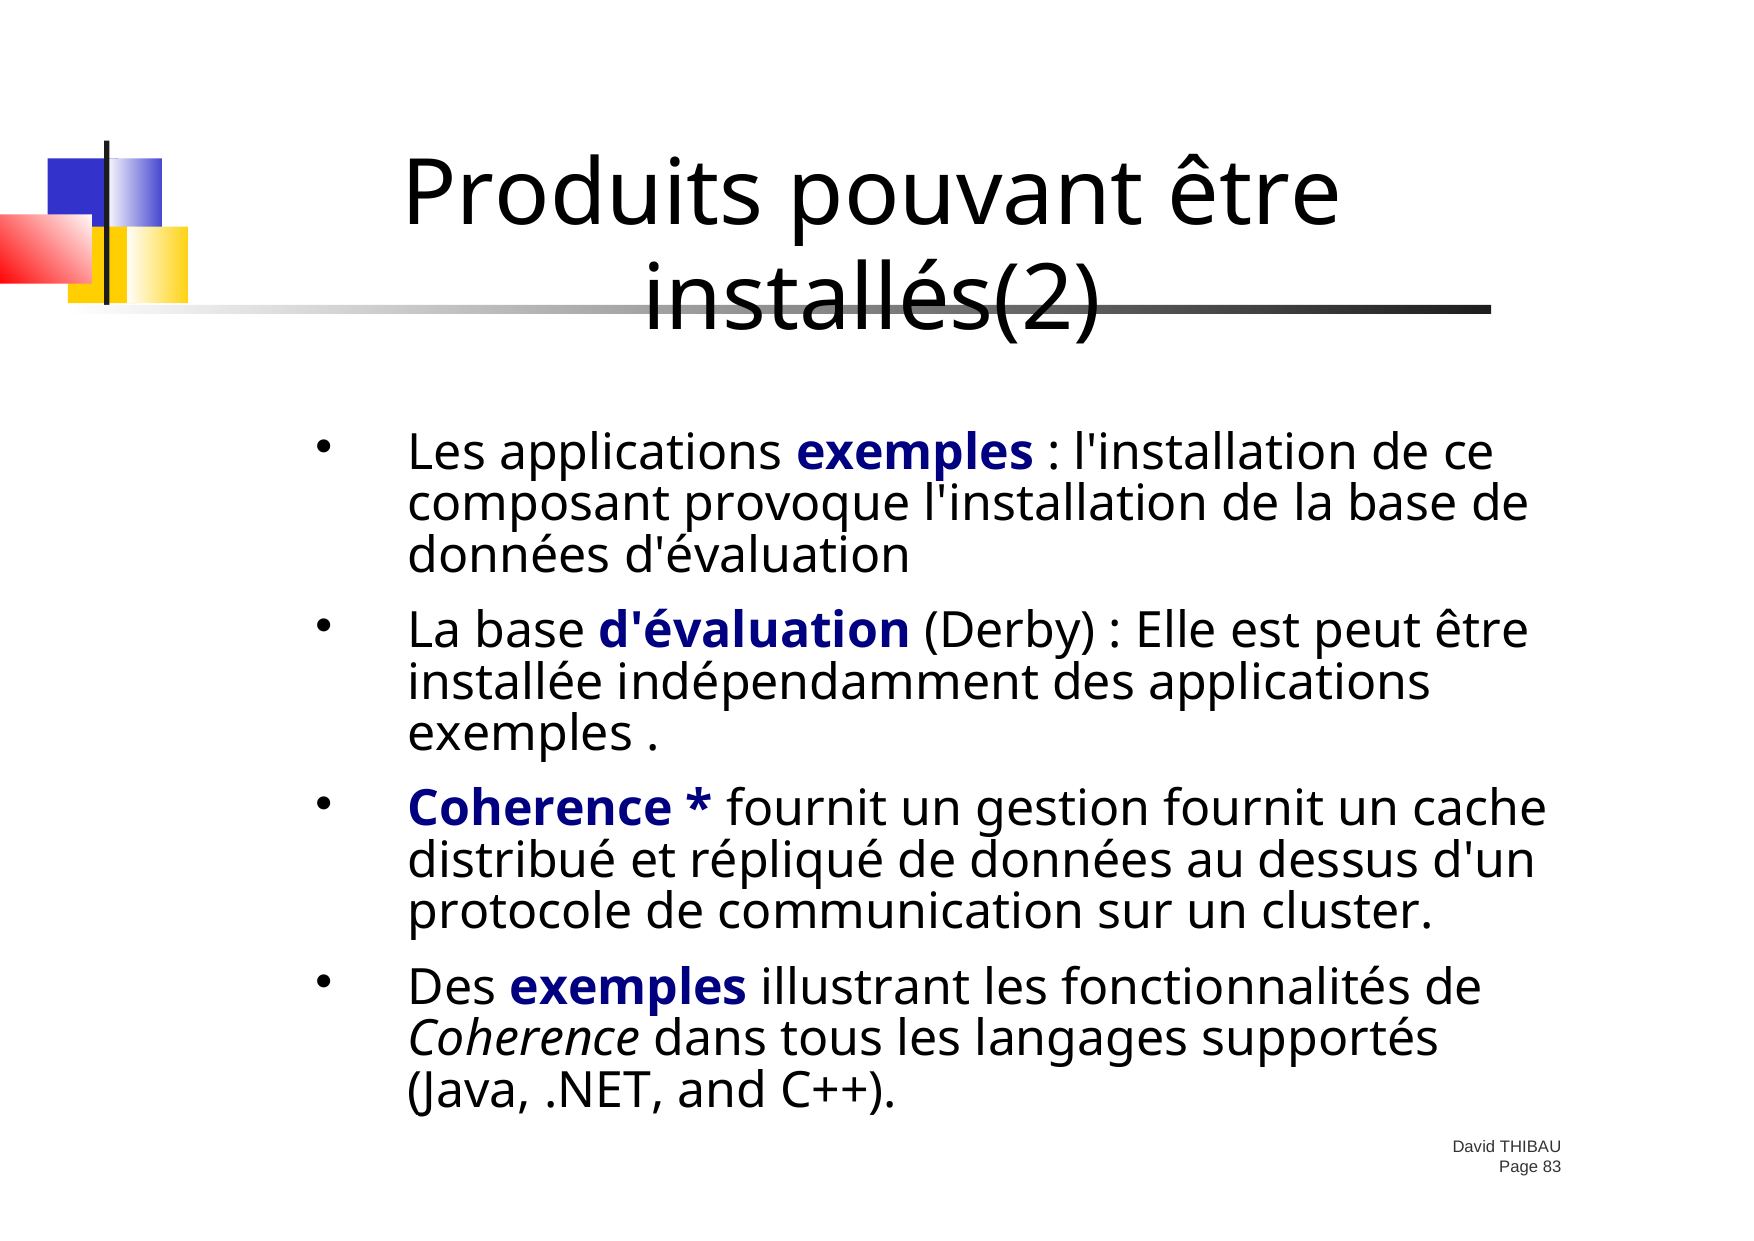

# Produits pouvant être installés(2)
Les applications exemples : l'installation de ce composant provoque l'installation de la base de données d'évaluation
La base d'évaluation (Derby) : Elle est peut être installée indépendamment des applications exemples .
Coherence * fournit un gestion fournit un cache distribué et répliqué de données au dessus d'un protocole de communication sur un cluster.
Des exemples illustrant les fonctionnalités de Coherence dans tous les langages supportés (Java, .NET, and C++).